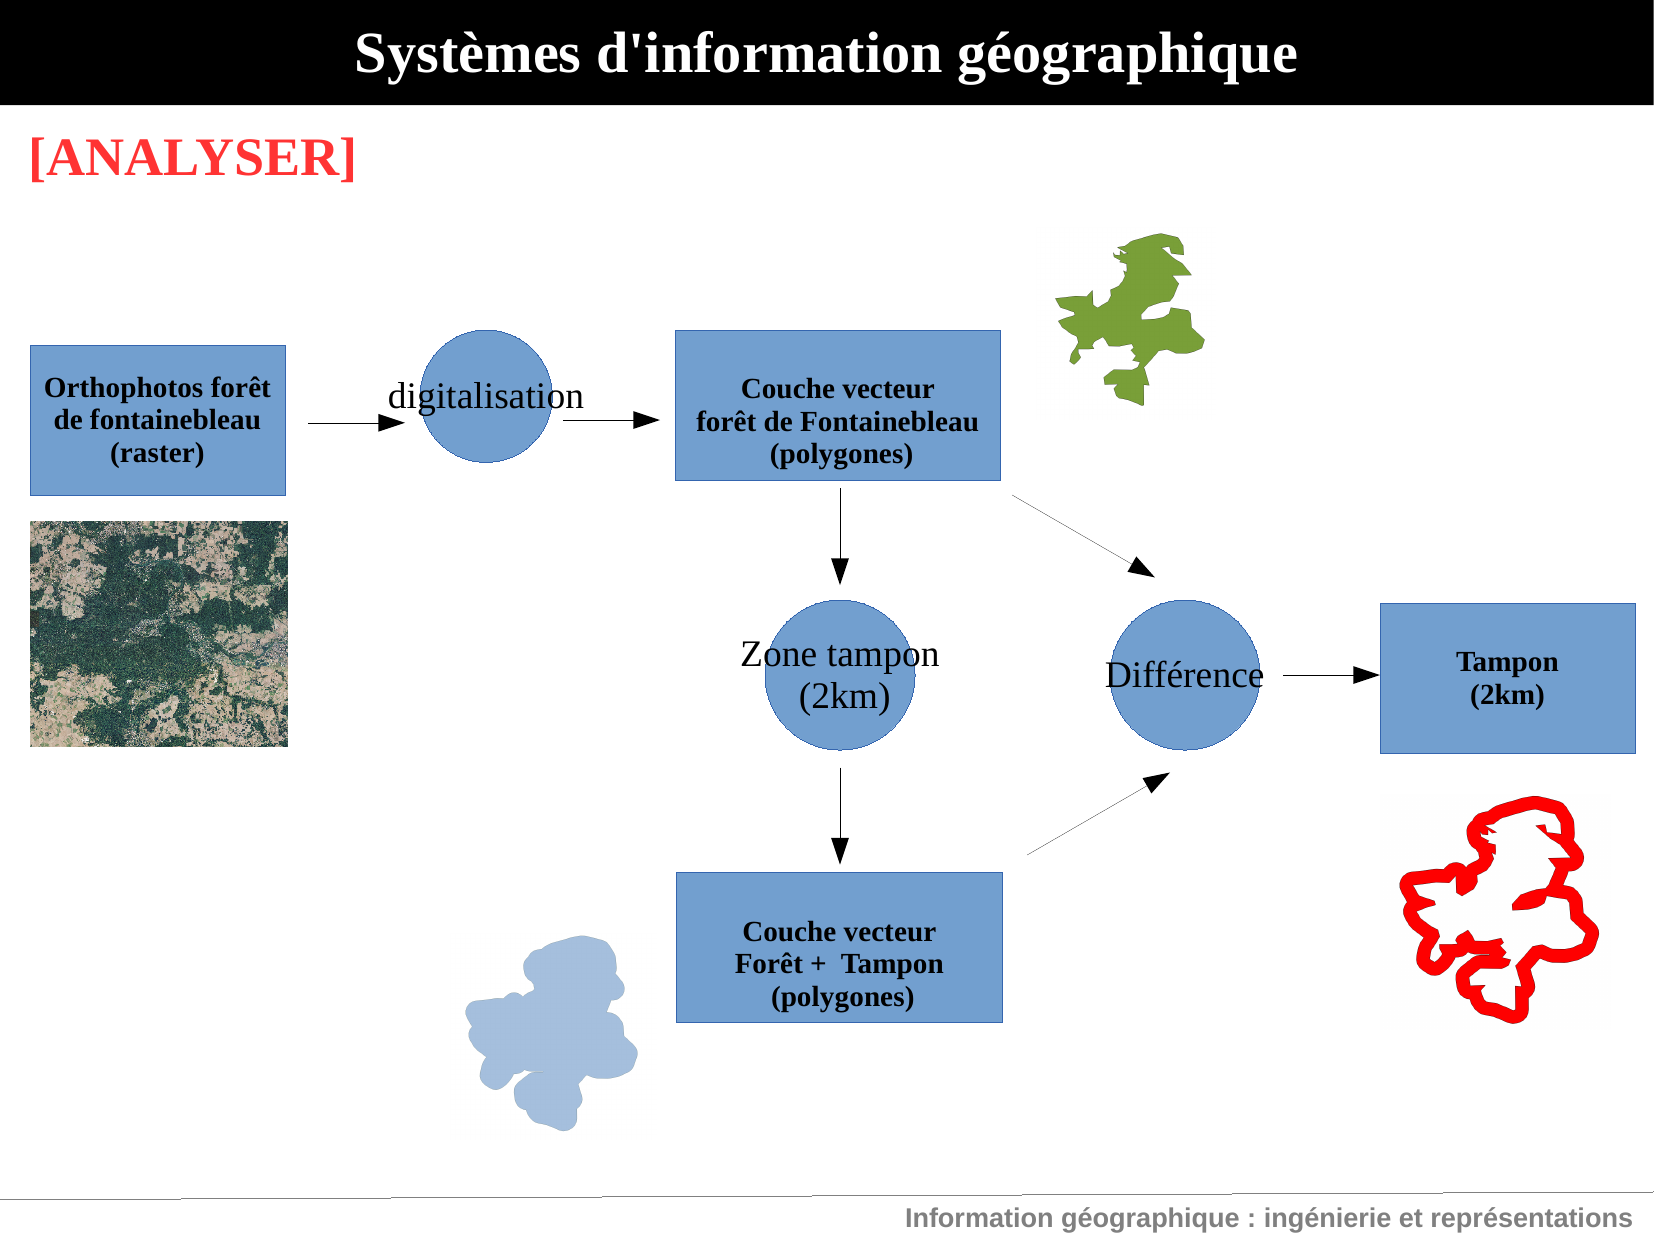

# Systèmes d'information géographique
[ANALYSER]
digitalisation
Couche vecteur
forêt de Fontainebleau
 (polygones)
Couche vecteur
forêt de Fontainebleau
 (polygones)
Orthophotos forêt
de fontainebleau
(raster)
Zone tampon
 (2km)
Différence
Tampon
(2km)
Couche vecteur
Forêt + Tampon
 (polygones)